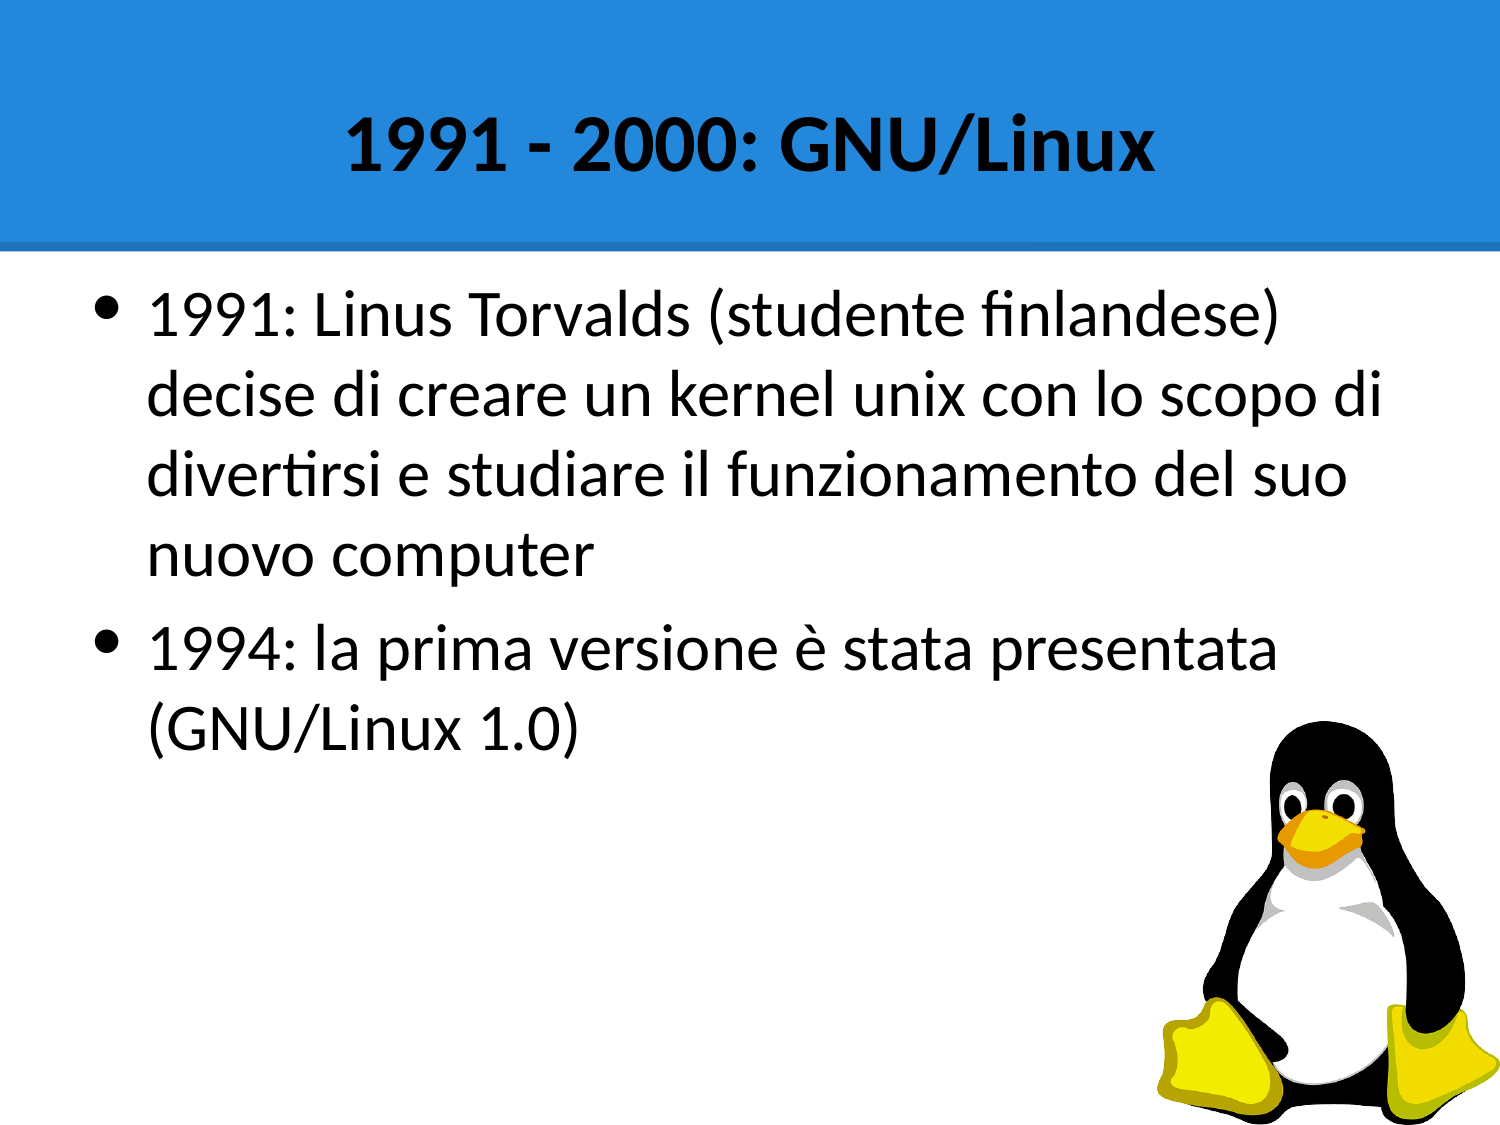

# 1991 - 2000: GNU/Linux
1991: Linus Torvalds (studente finlandese) decise di creare un kernel unix con lo scopo di divertirsi e studiare il funzionamento del suo nuovo computer
1994: la prima versione è stata presentata (GNU/Linux 1.0)